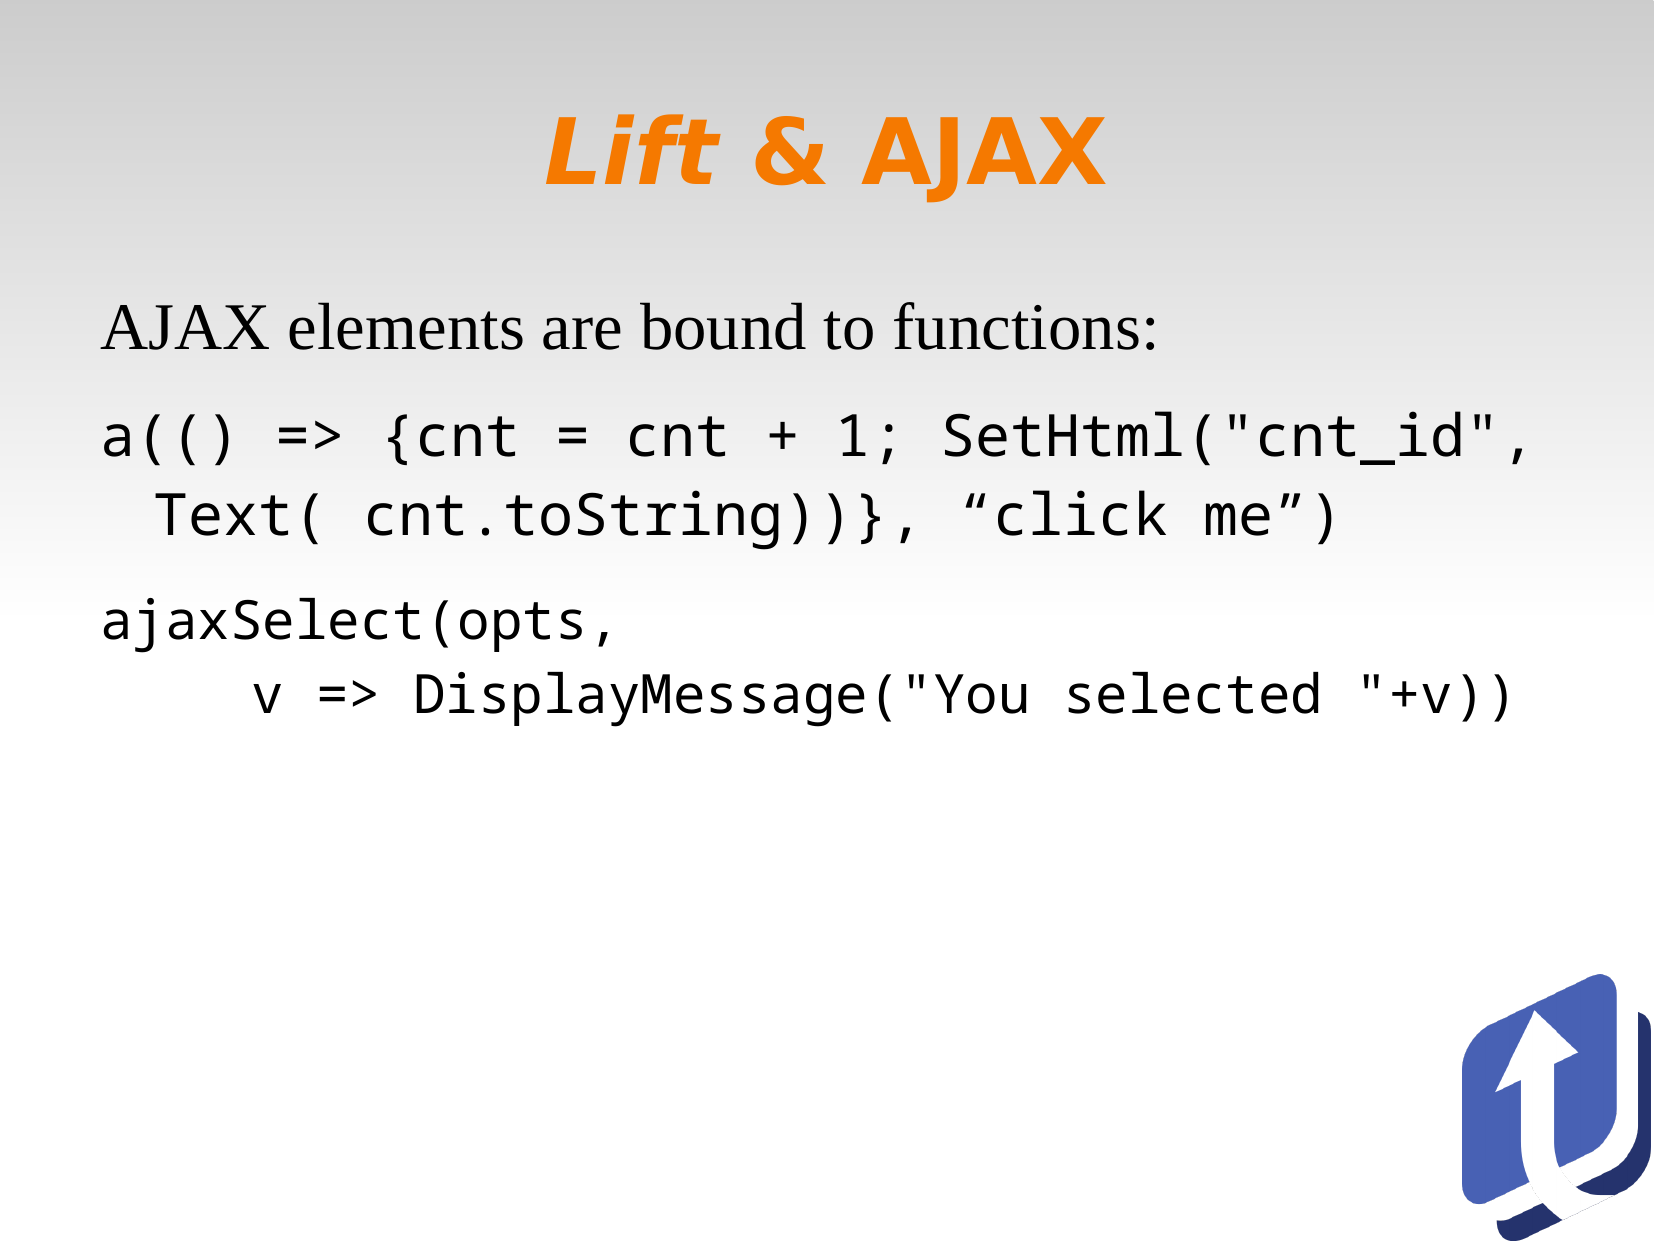

# Lift & AJAX
AJAX elements are bound to functions:
a(() => {cnt = cnt + 1; SetHtml("cnt_id", Text( cnt.toString))}, “click me”)
ajaxSelect(opts,
 v => DisplayMessage("You selected "+v))